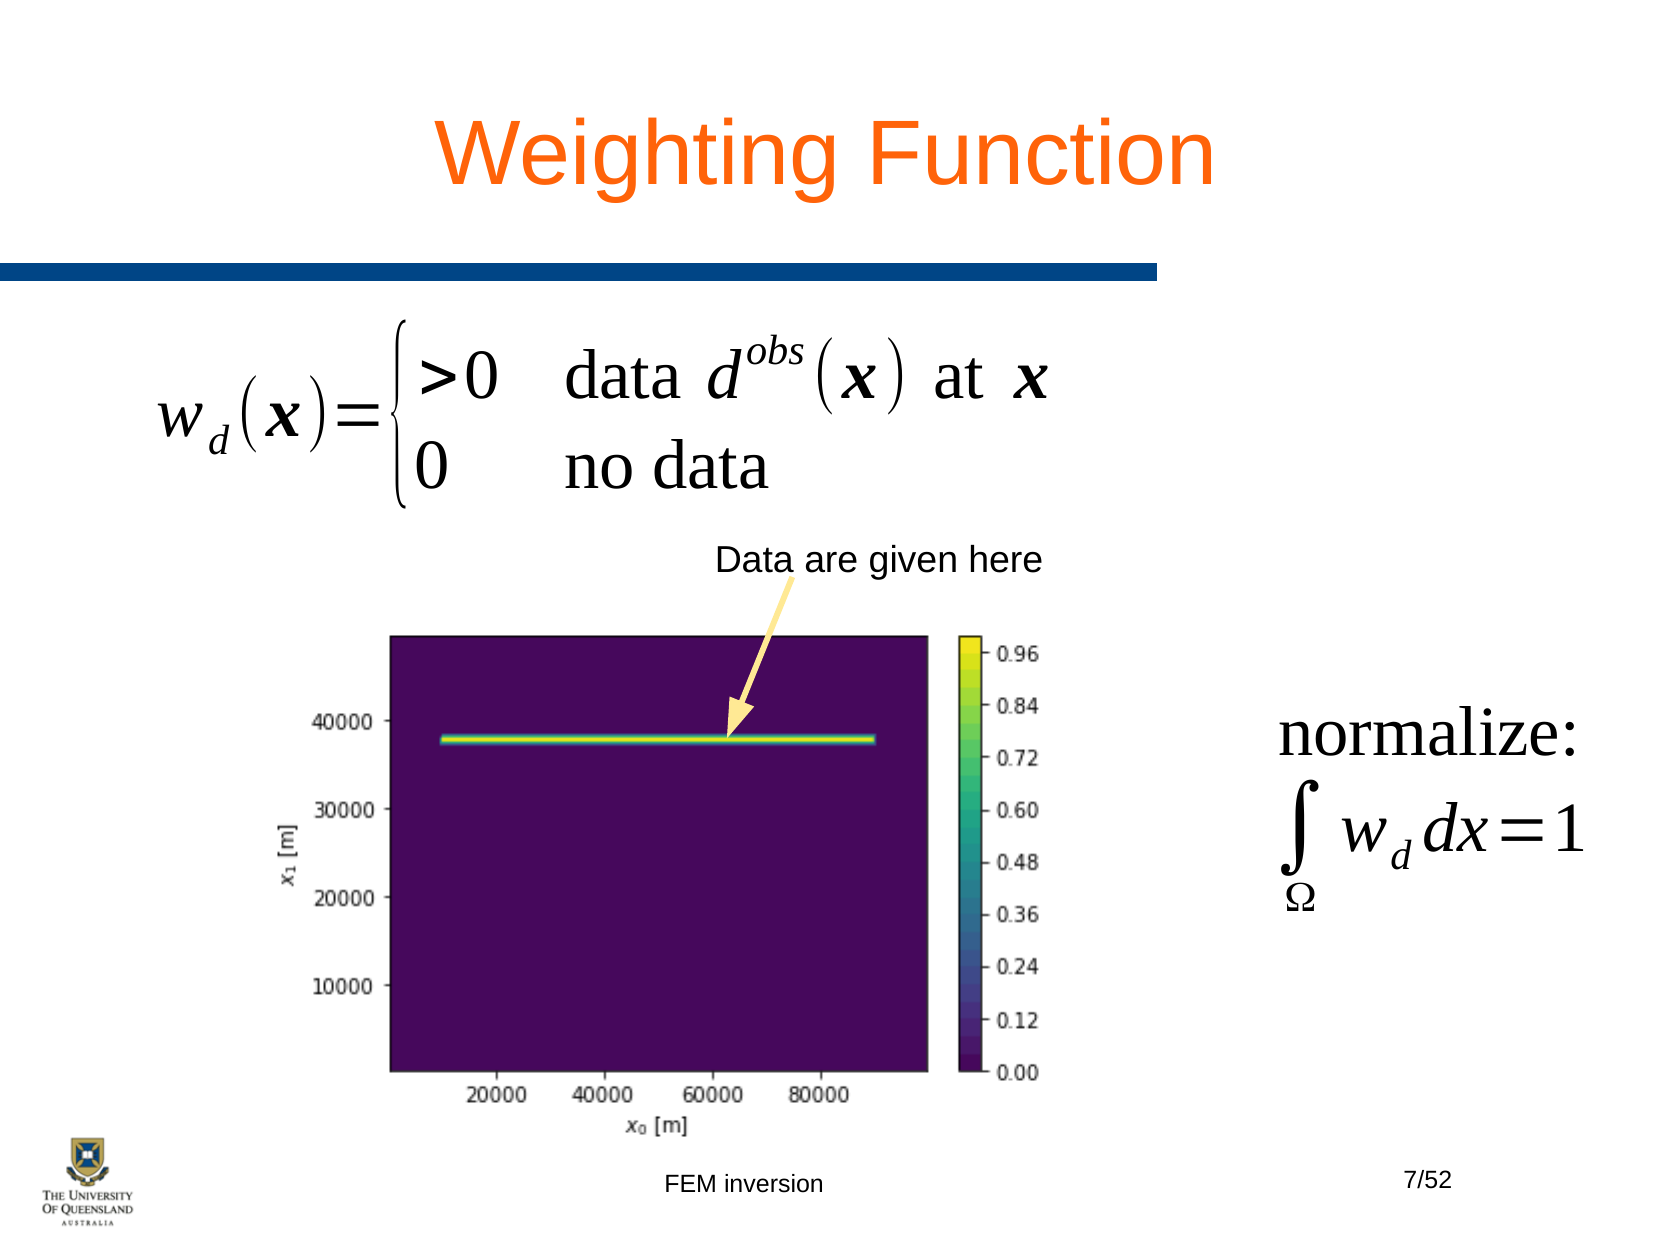

# Weighting Function
Data are given here